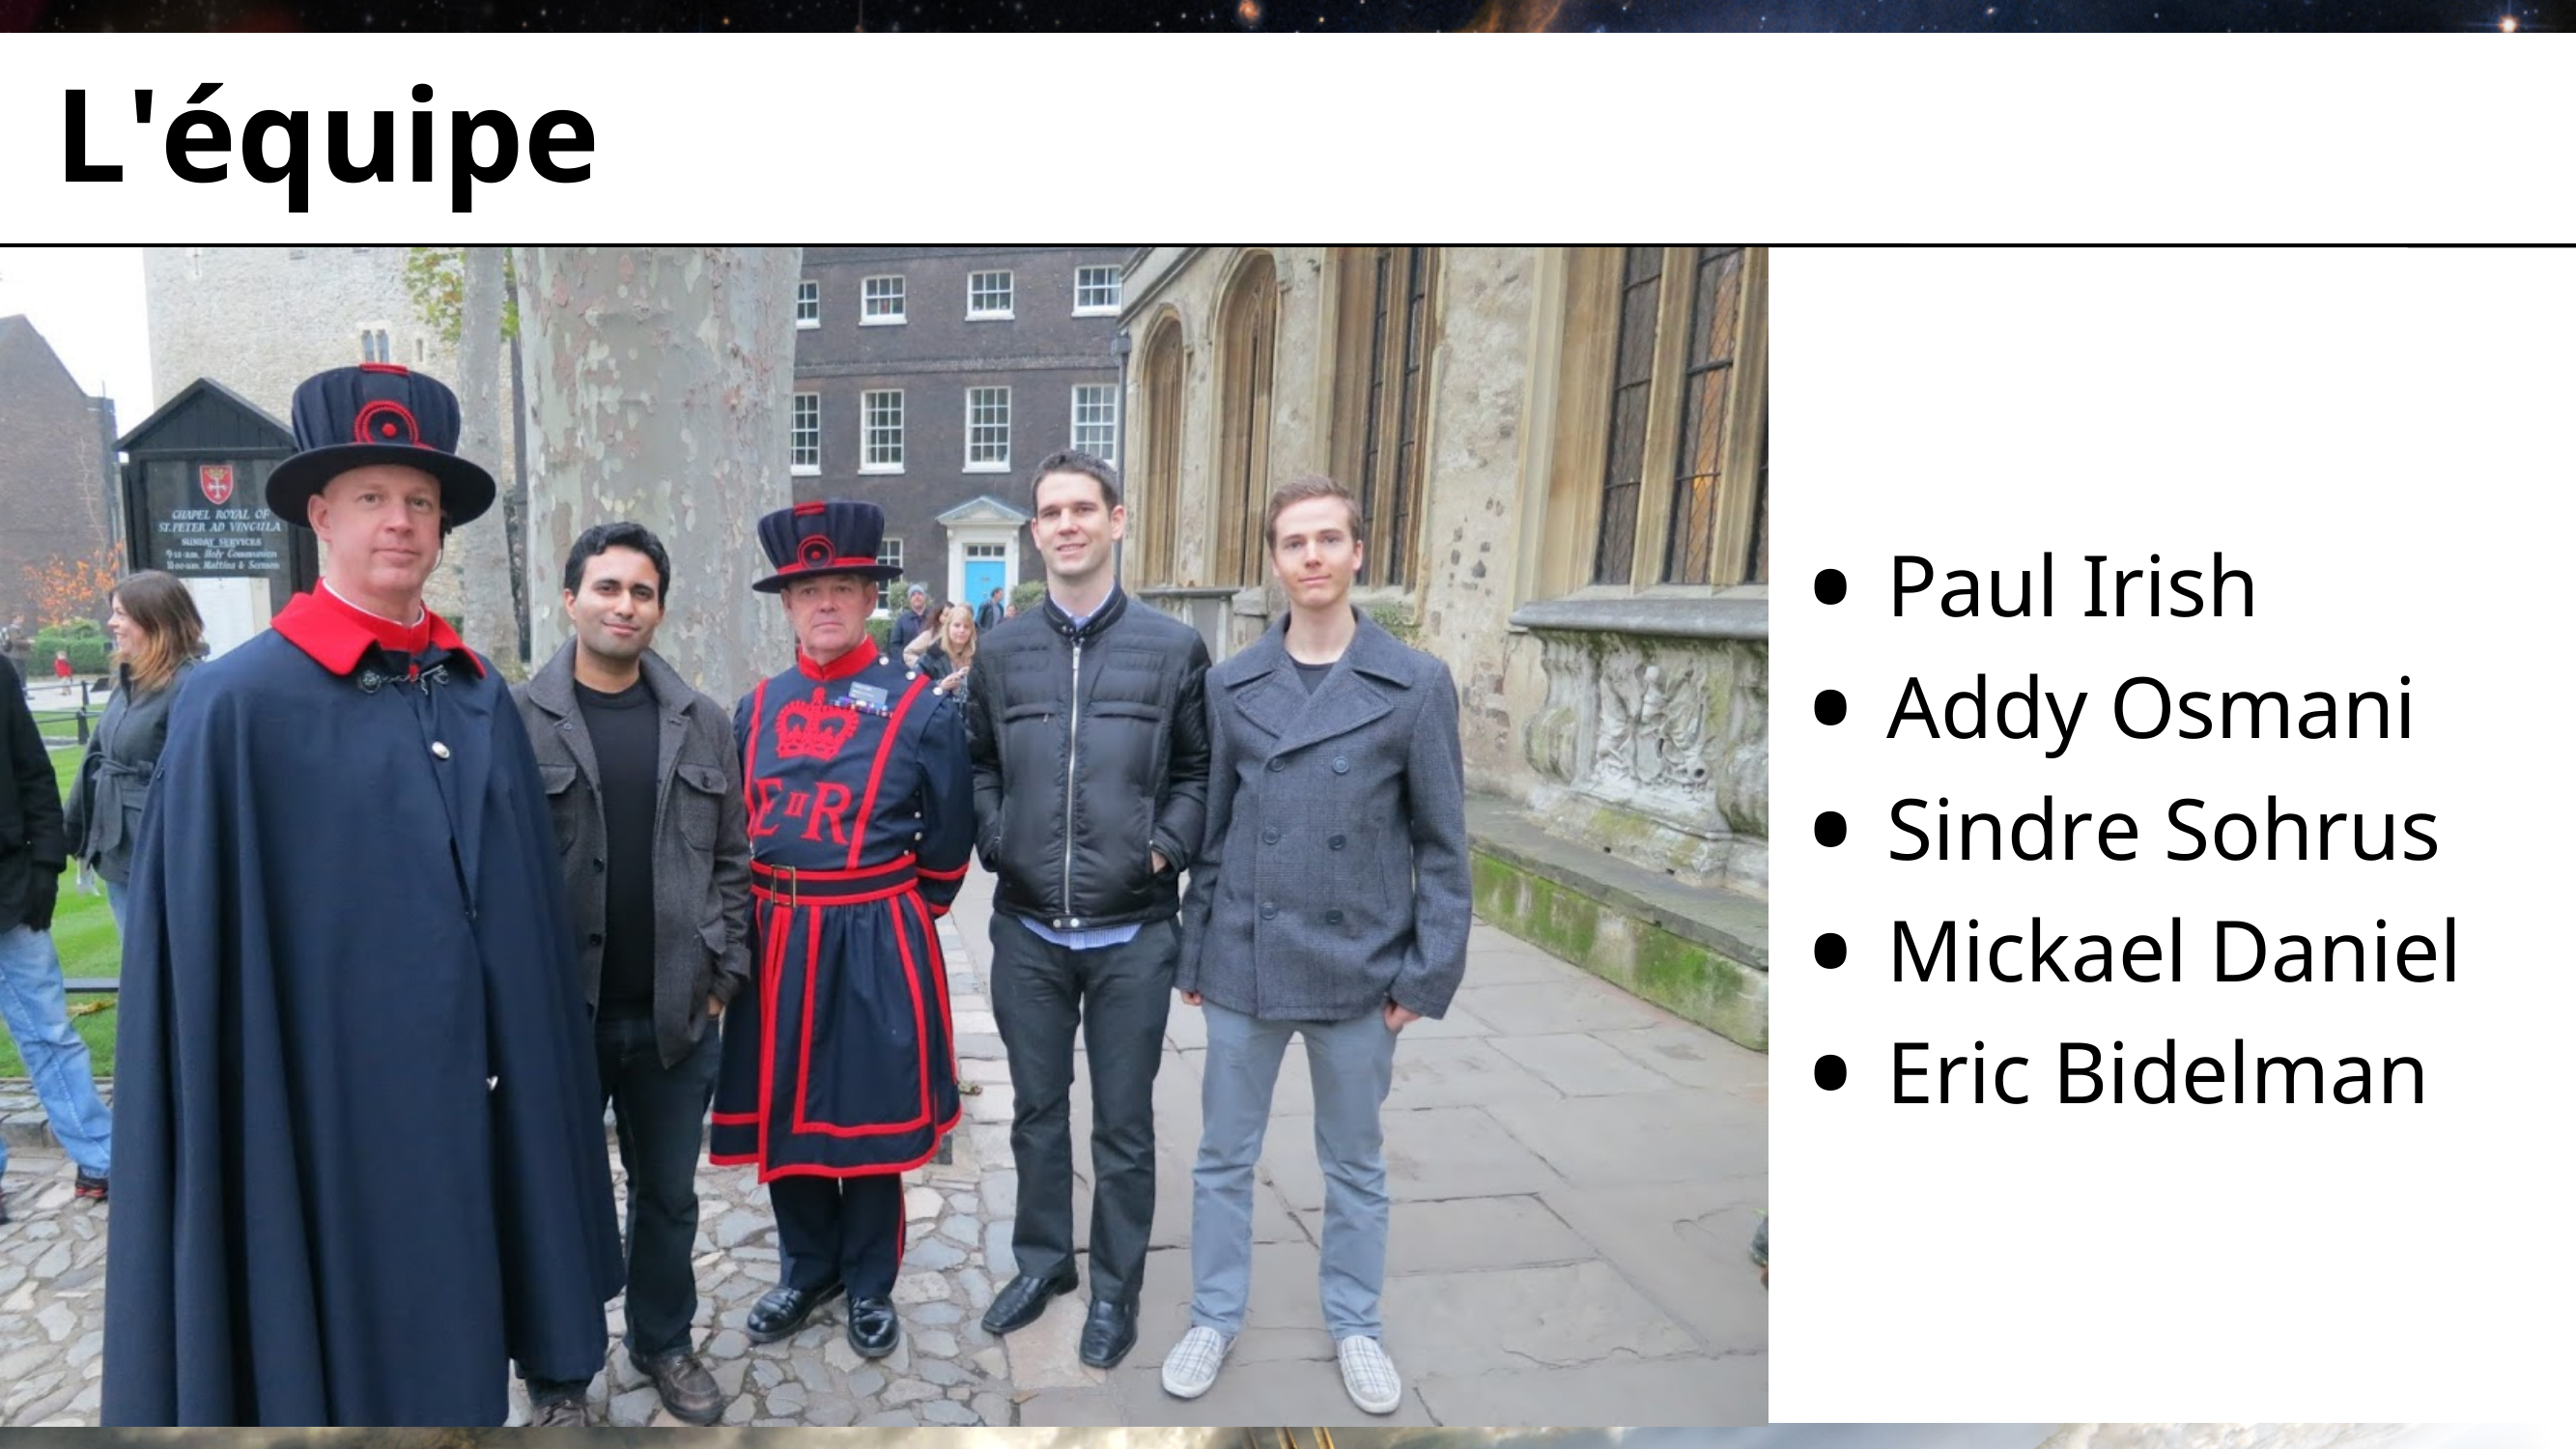

L'équipe
Paul Irish
Addy Osmani
Sindre Sohrus
Mickael Daniel
Eric Bidelman